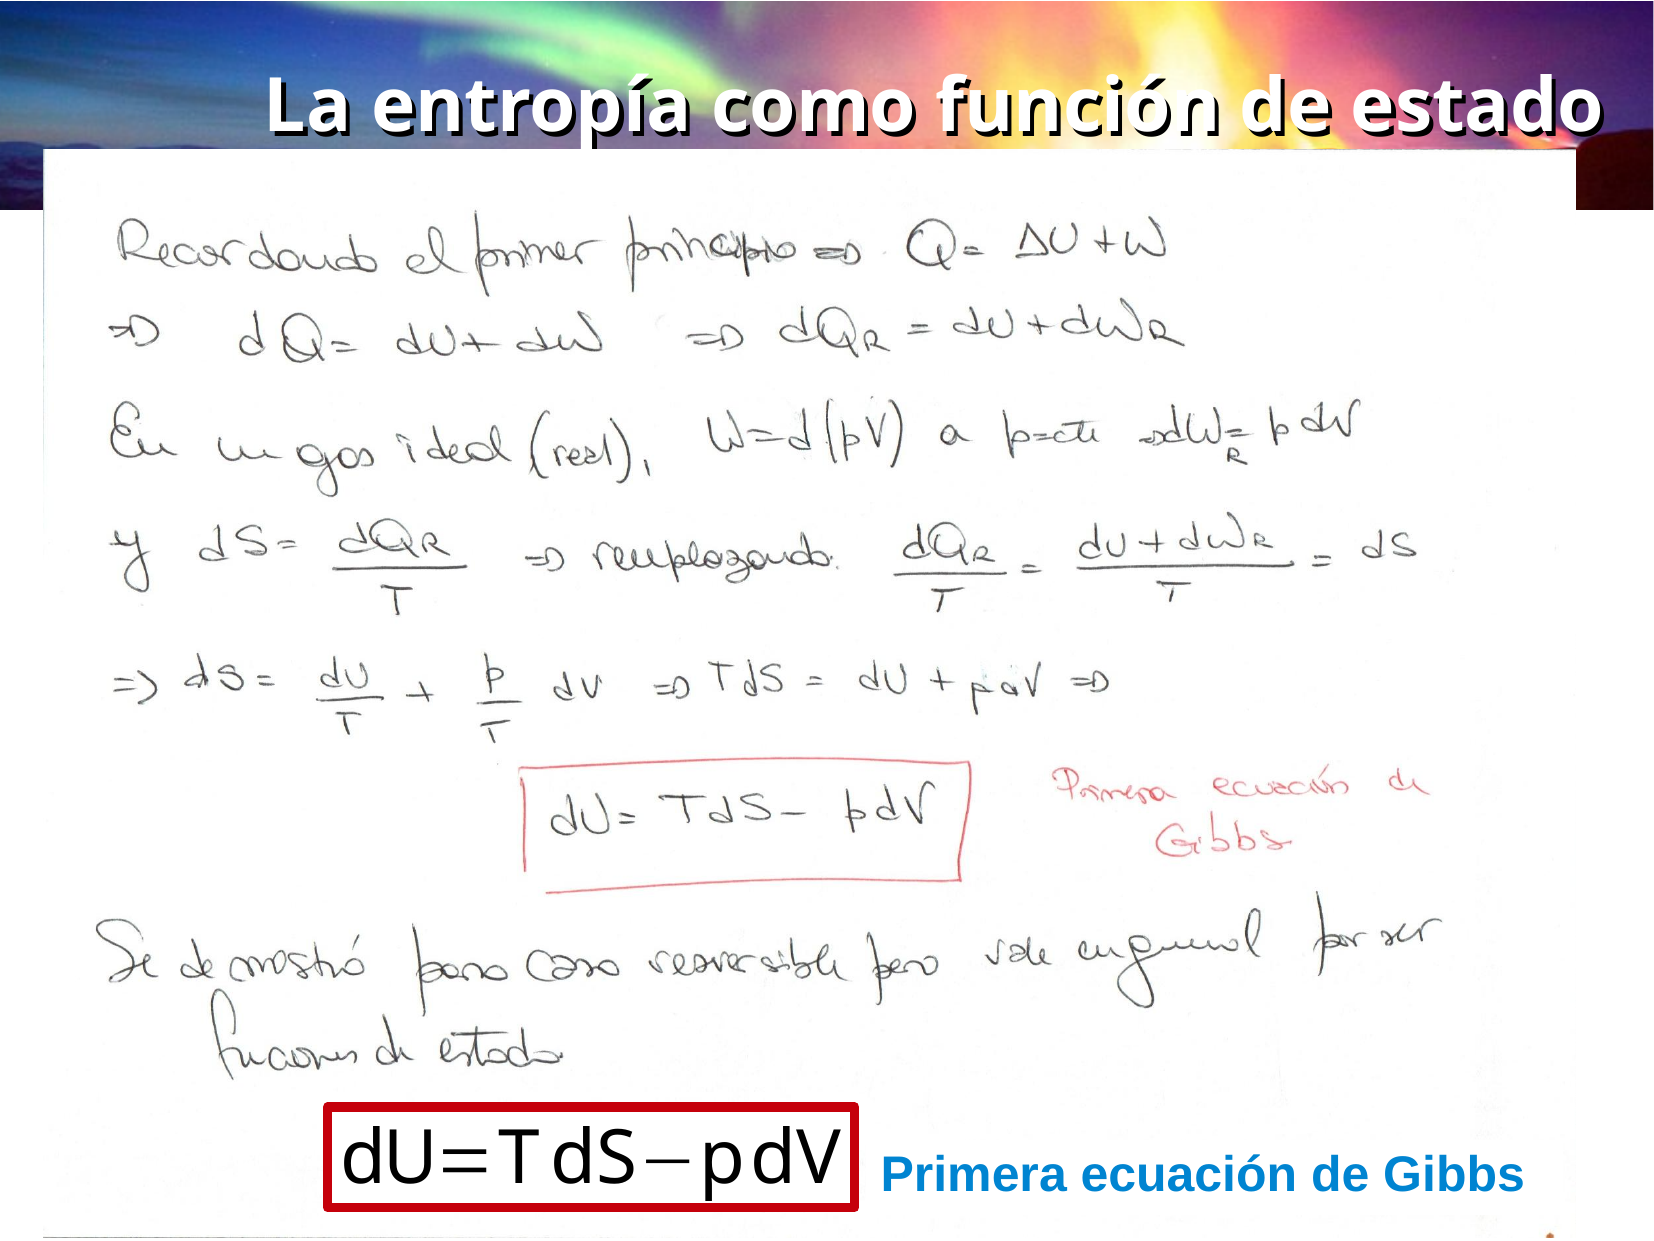

# La entropía como función de estado
Primera ecuación de Gibbs
FÍSICA III B
13